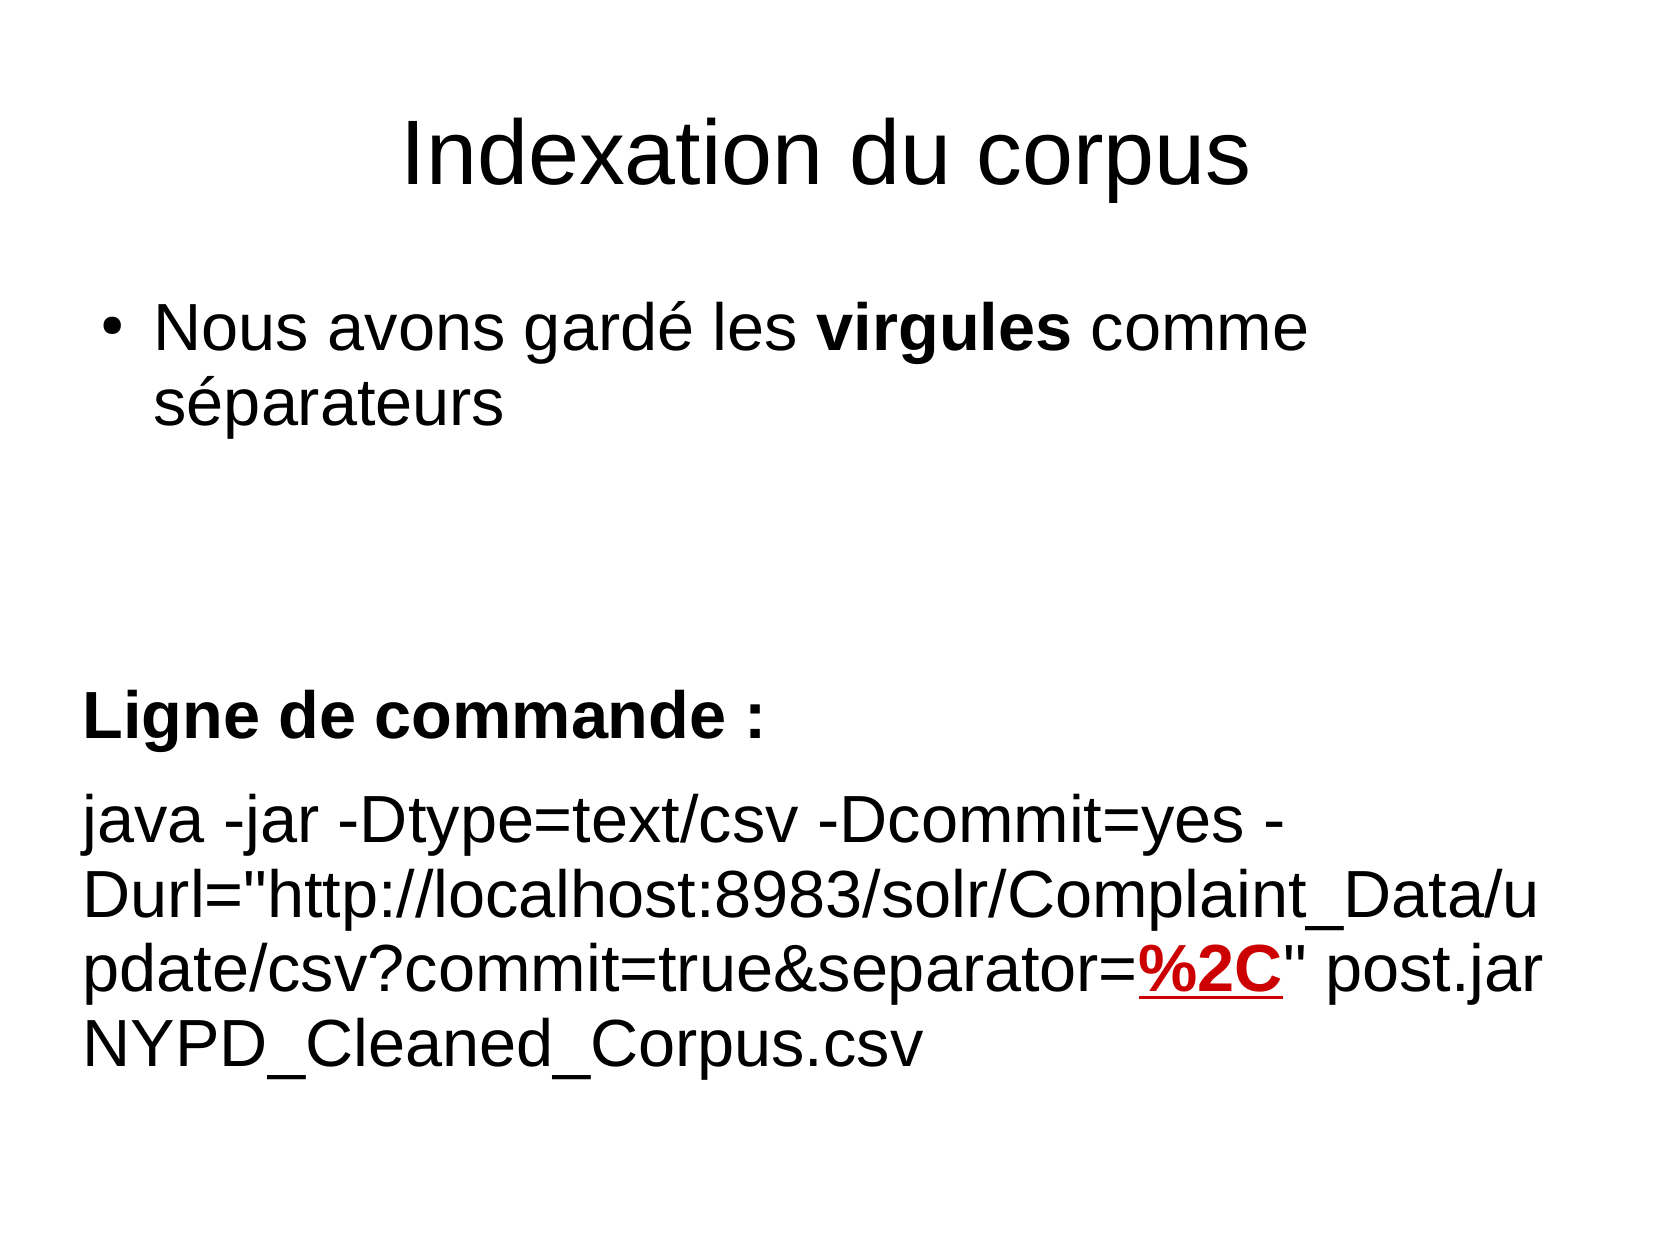

# Indexation du corpus
Nous avons gardé les virgules comme séparateurs
Ligne de commande :
java -jar -Dtype=text/csv -Dcommit=yes -Durl="http://localhost:8983/solr/Complaint_Data/update/csv?commit=true&separator=%2C" post.jar NYPD_Cleaned_Corpus.csv